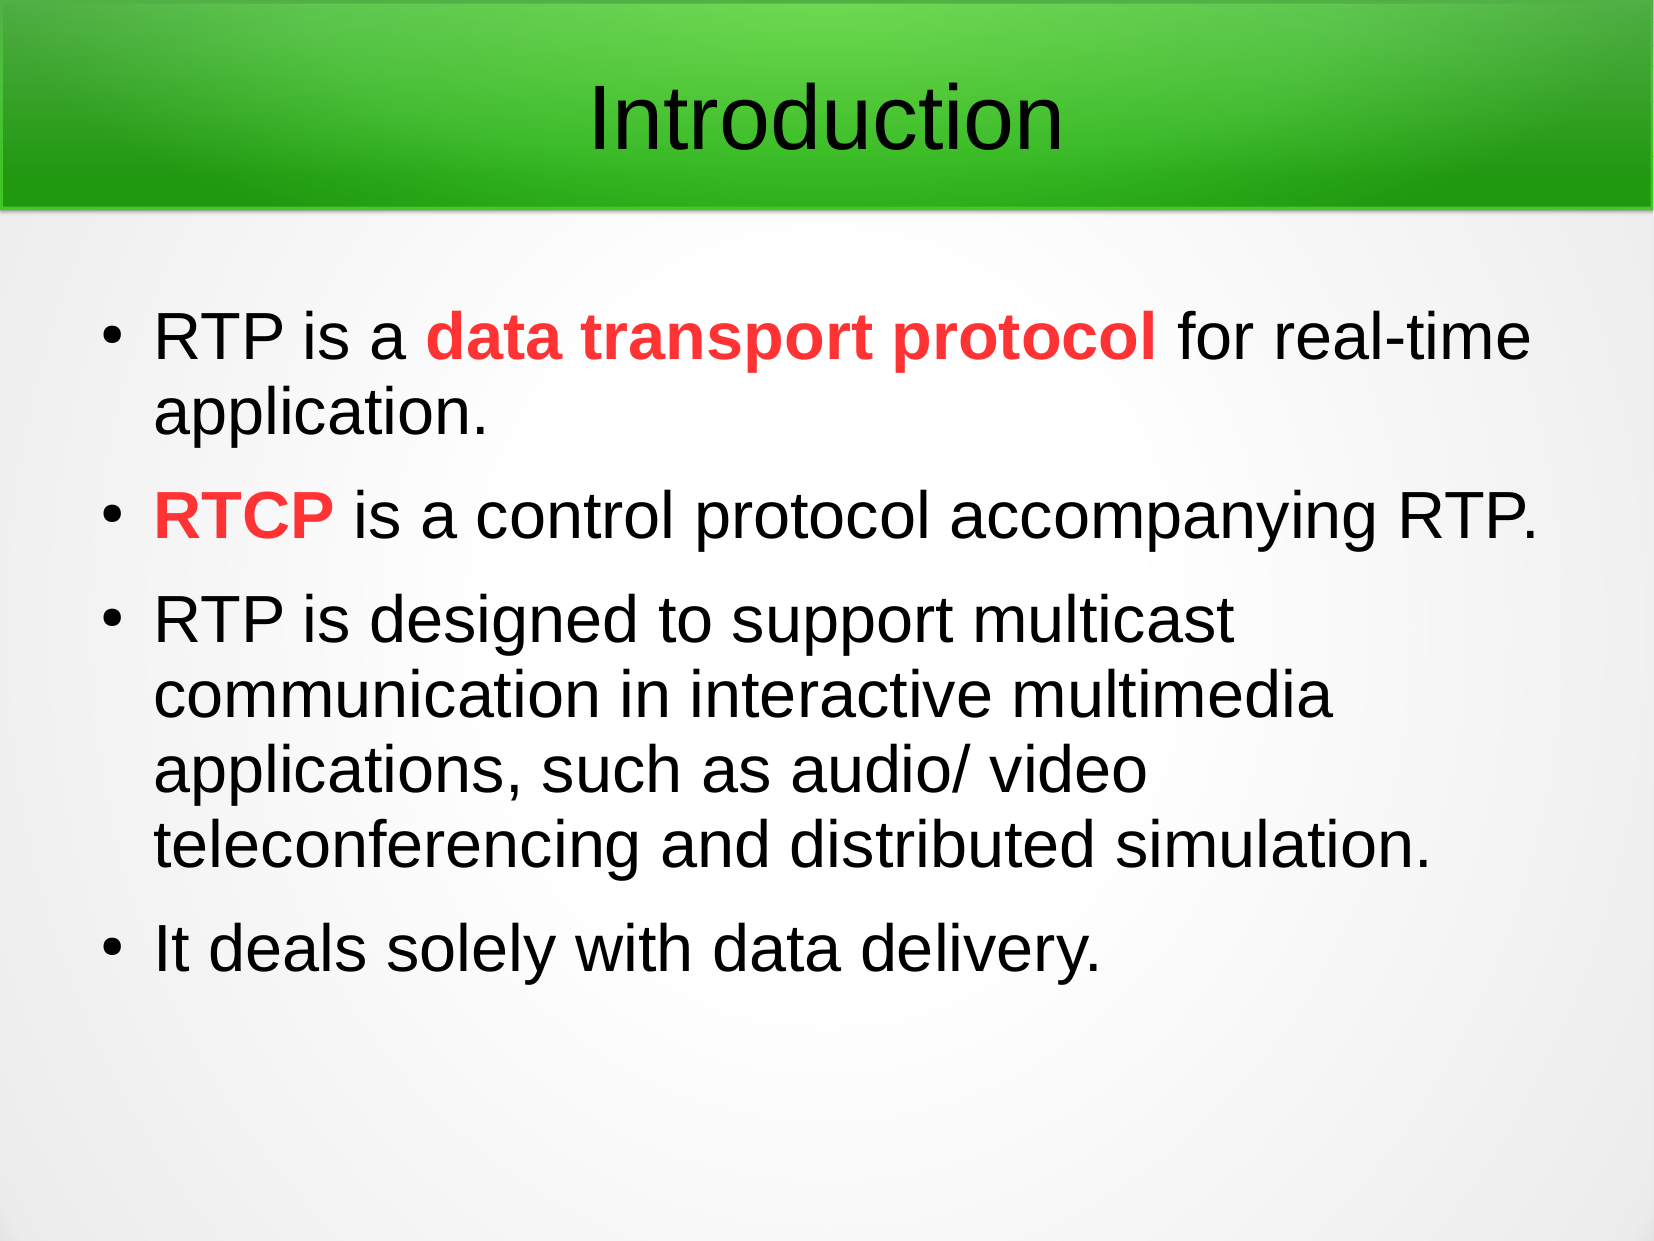

# Introduction
RTP is a data transport protocol for real-time application.
RTCP is a control protocol accompanying RTP.
RTP is designed to support multicast communication in interactive multimedia applications, such as audio/ video teleconferencing and distributed simulation.
It deals solely with data delivery.